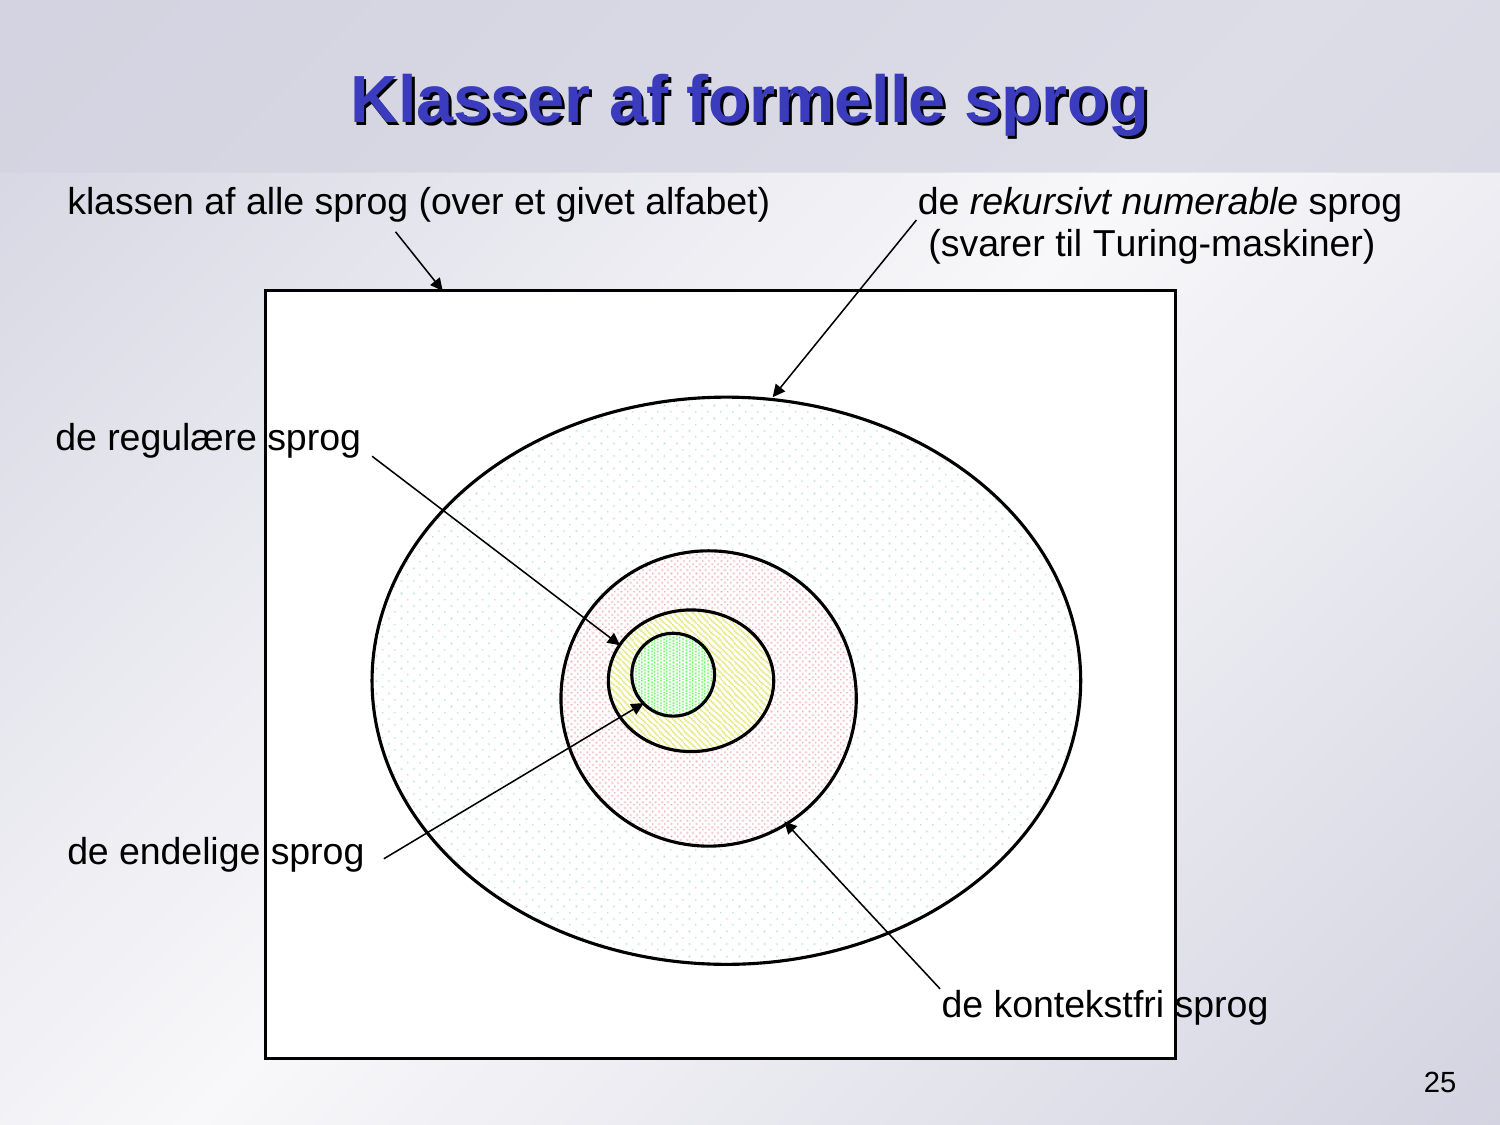

# Klasser af formelle sprog
klassen af alle sprog (over et givet alfabet)
de rekursivt numerable sprog
 (svarer til Turing-maskiner)
de regulære sprog
de endelige sprog
de kontekstfri sprog
25